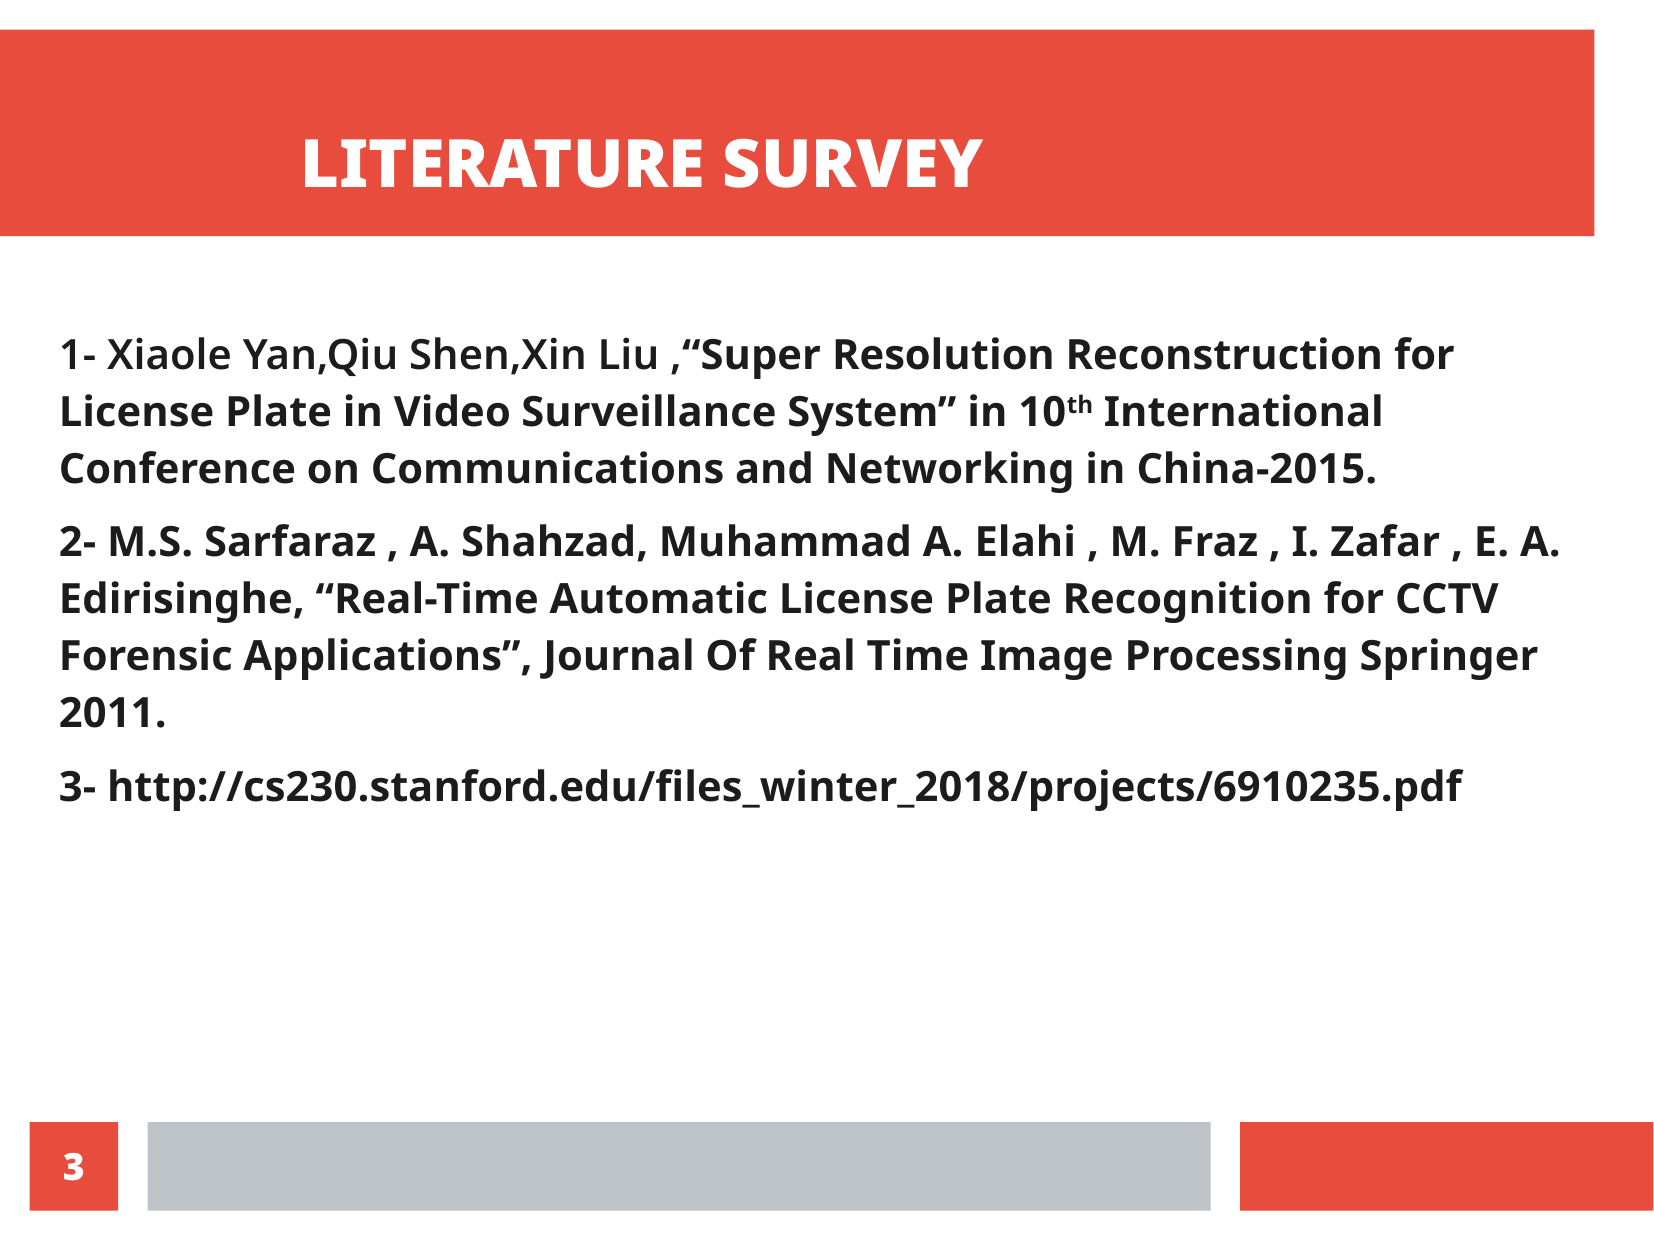

# LITERATURE SURVEY
1- Xiaole Yan,Qiu Shen,Xin Liu ,“Super Resolution Reconstruction for License Plate in Video Surveillance System” in 10th International Conference on Communications and Networking in China-2015.
2- M.S. Sarfaraz , A. Shahzad, Muhammad A. Elahi , M. Fraz , I. Zafar , E. A. Edirisinghe, “Real-Time Automatic License Plate Recognition for CCTV Forensic Applications”, Journal Of Real Time Image Processing Springer 2011.
3- http://cs230.stanford.edu/files_winter_2018/projects/6910235.pdf
3